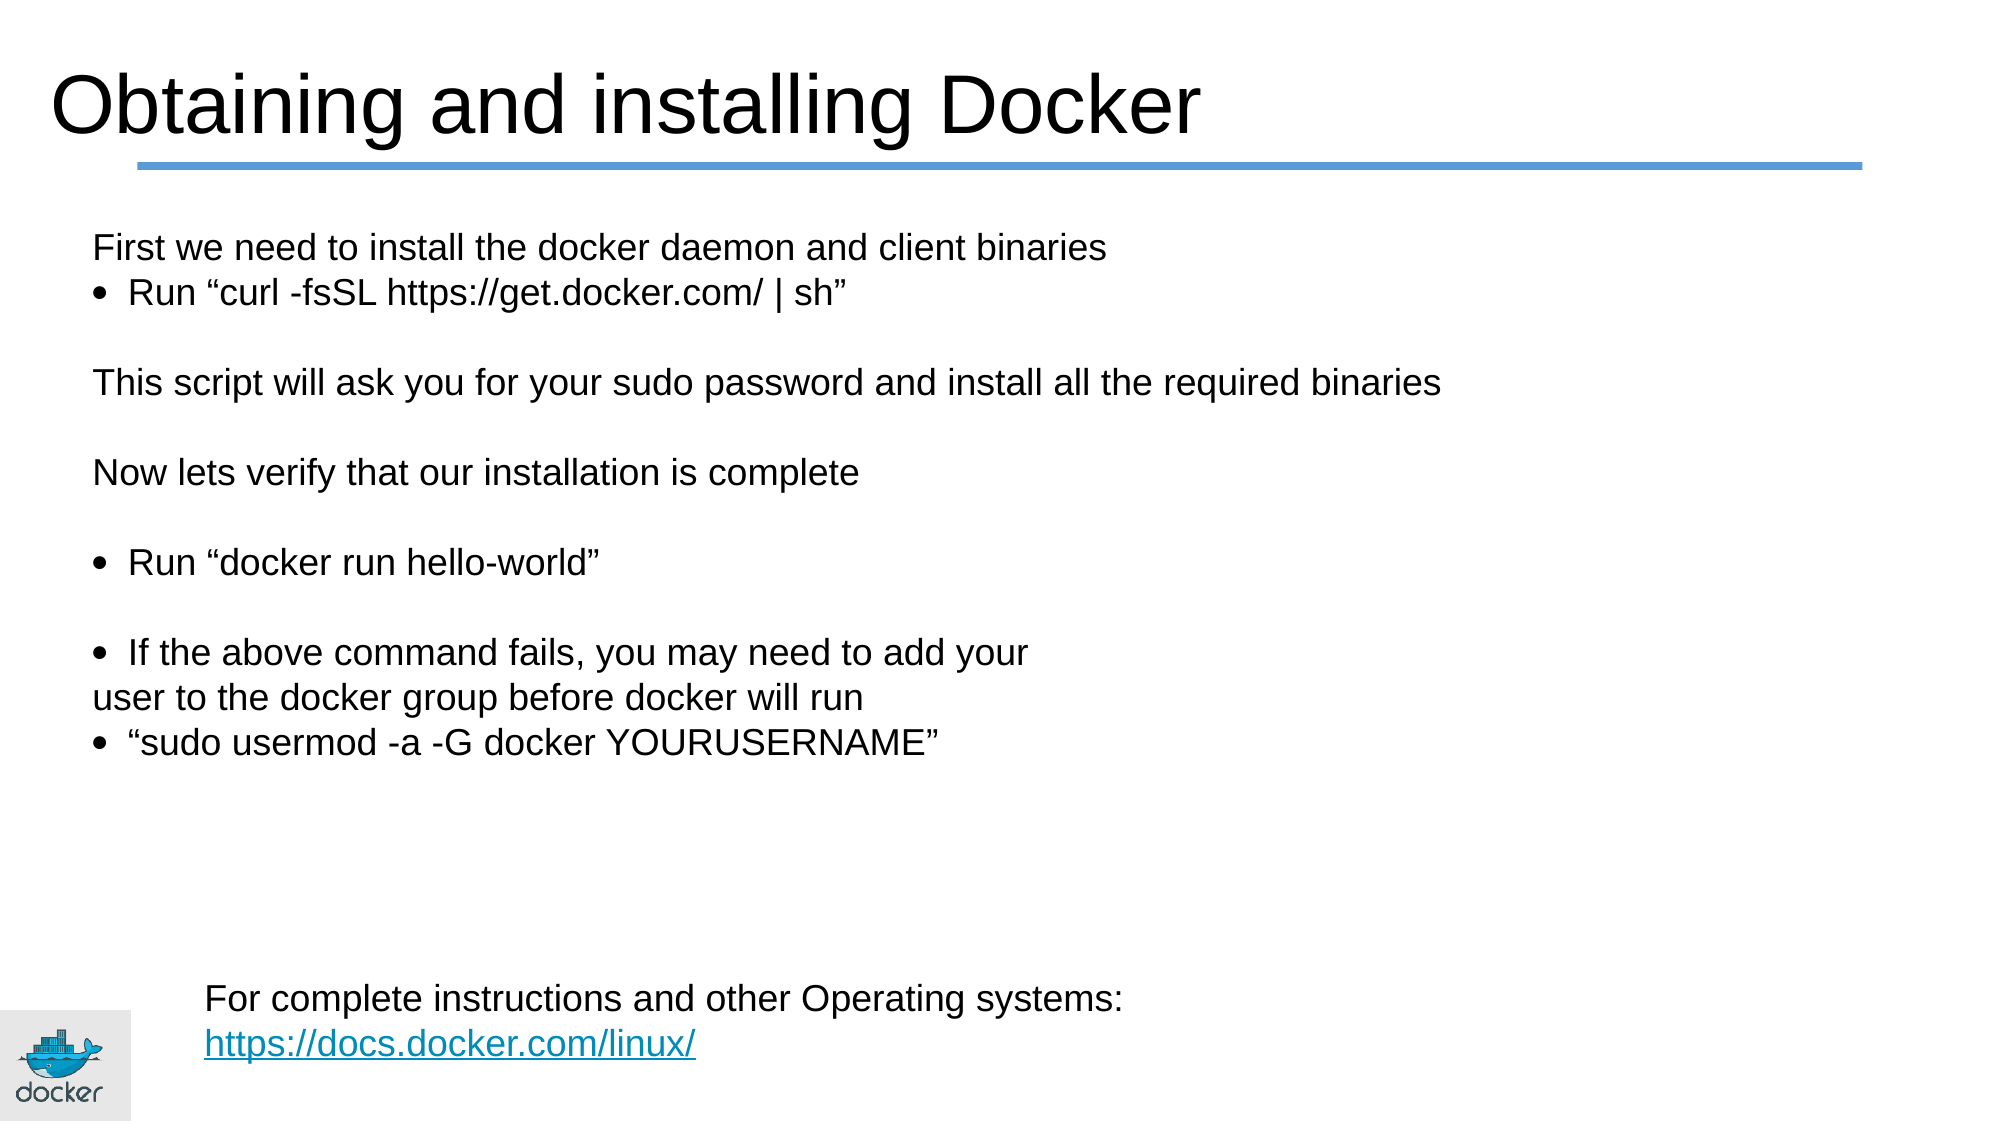

Obtaining and installing Docker
First we need to install the docker daemon and client binaries
Run “curl -fsSL https://get.docker.com/ | sh”
This script will ask you for your sudo password and install all the required binaries
Now lets verify that our installation is complete
Run “docker run hello-world”
If the above command fails, you may need to add your
user to the docker group before docker will run
“sudo usermod -a -G docker YOURUSERNAME”
For complete instructions and other Operating systems:
https://docs.docker.com/linux/